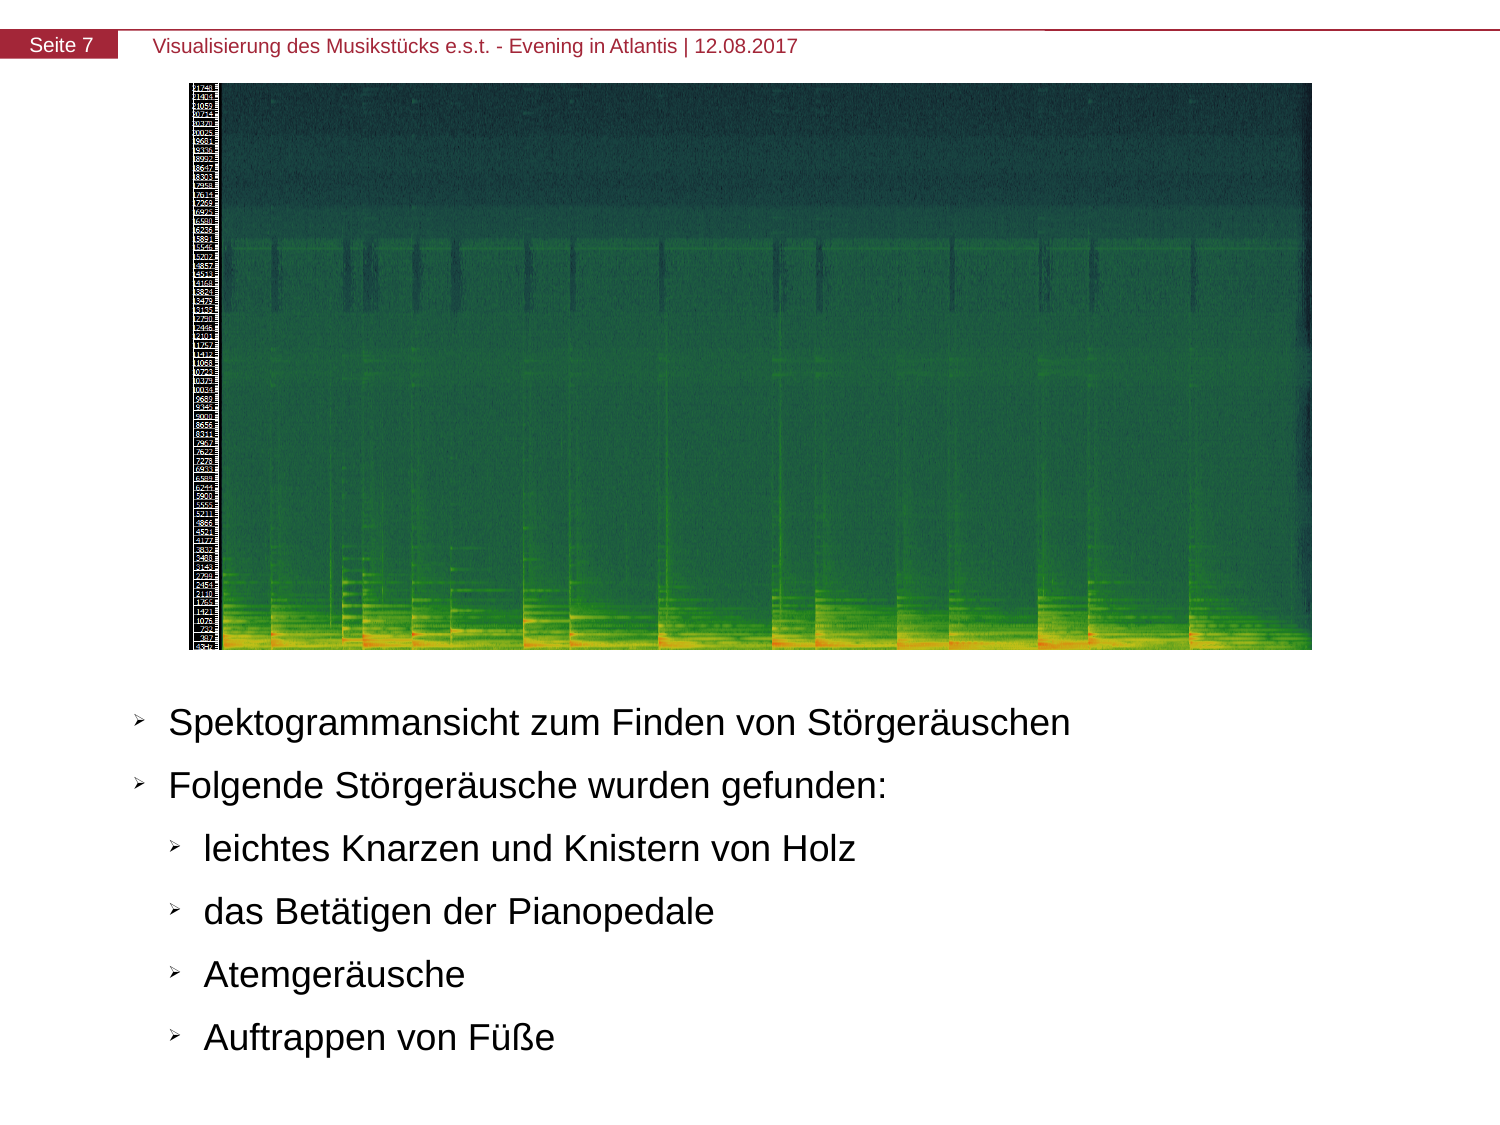

Spektogrammansicht zum Finden von Störgeräuschen
Folgende Störgeräusche wurden gefunden:
leichtes Knarzen und Knistern von Holz
das Betätigen der Pianopedale
Atemgeräusche
Auftrappen von Füße